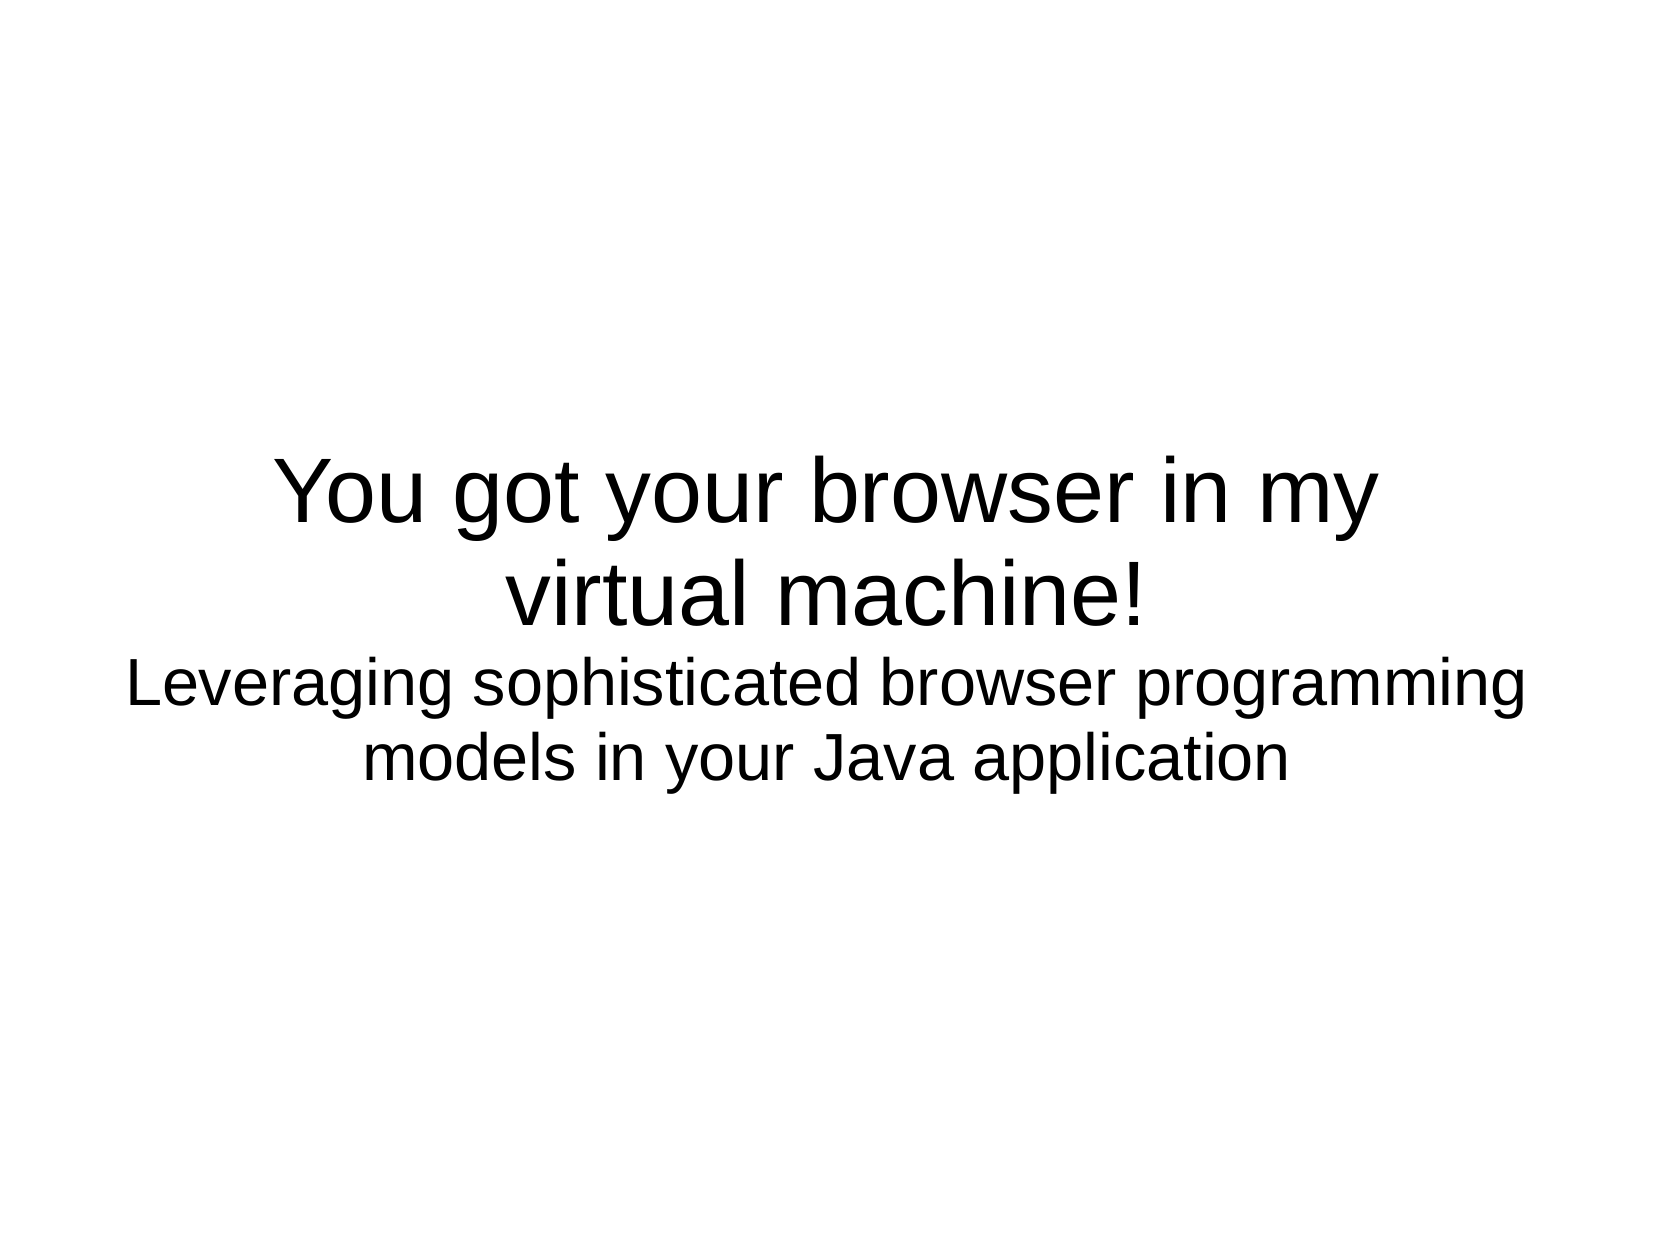

# You got your browser in my virtual machine! Leveraging sophisticated browser programming models in your Java application